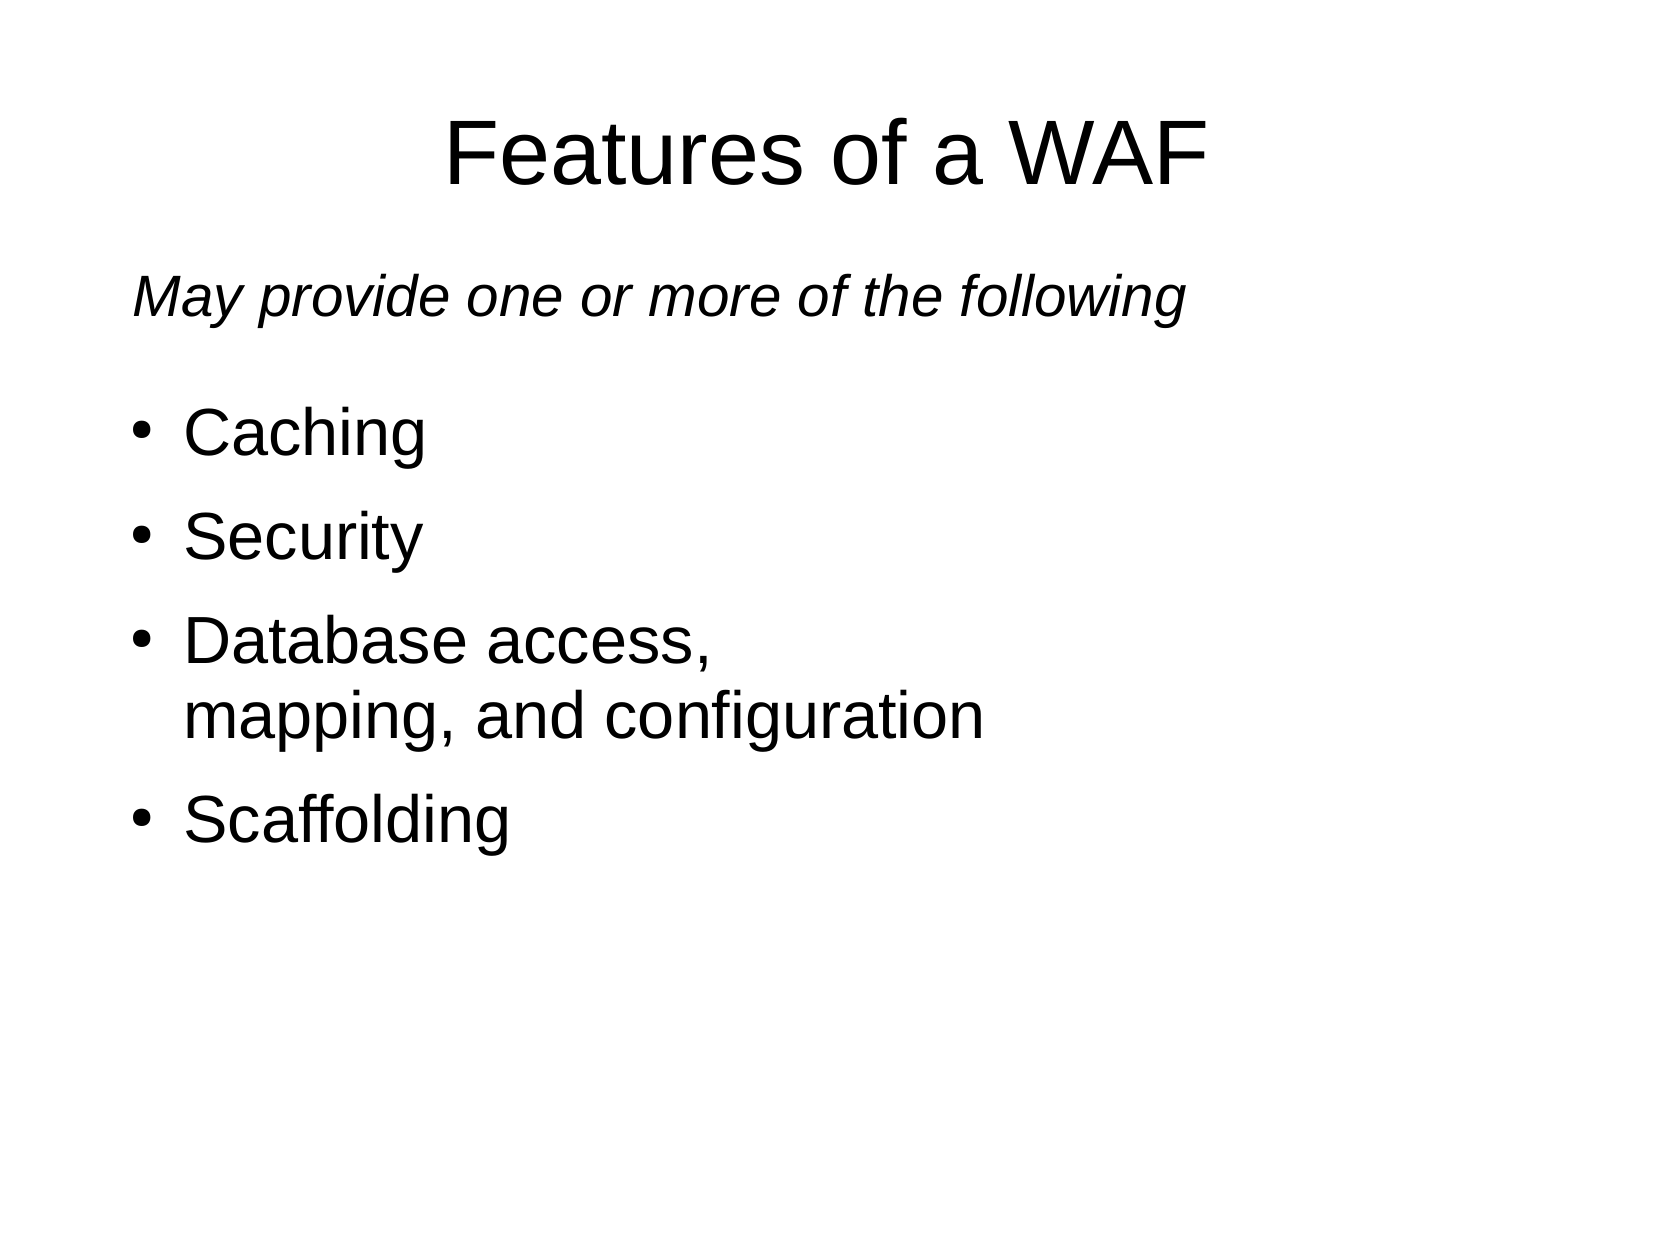

# Features of a WAF
May provide one or more of the following
Caching
Security
Database access,
mapping, and configuration
Scaffolding